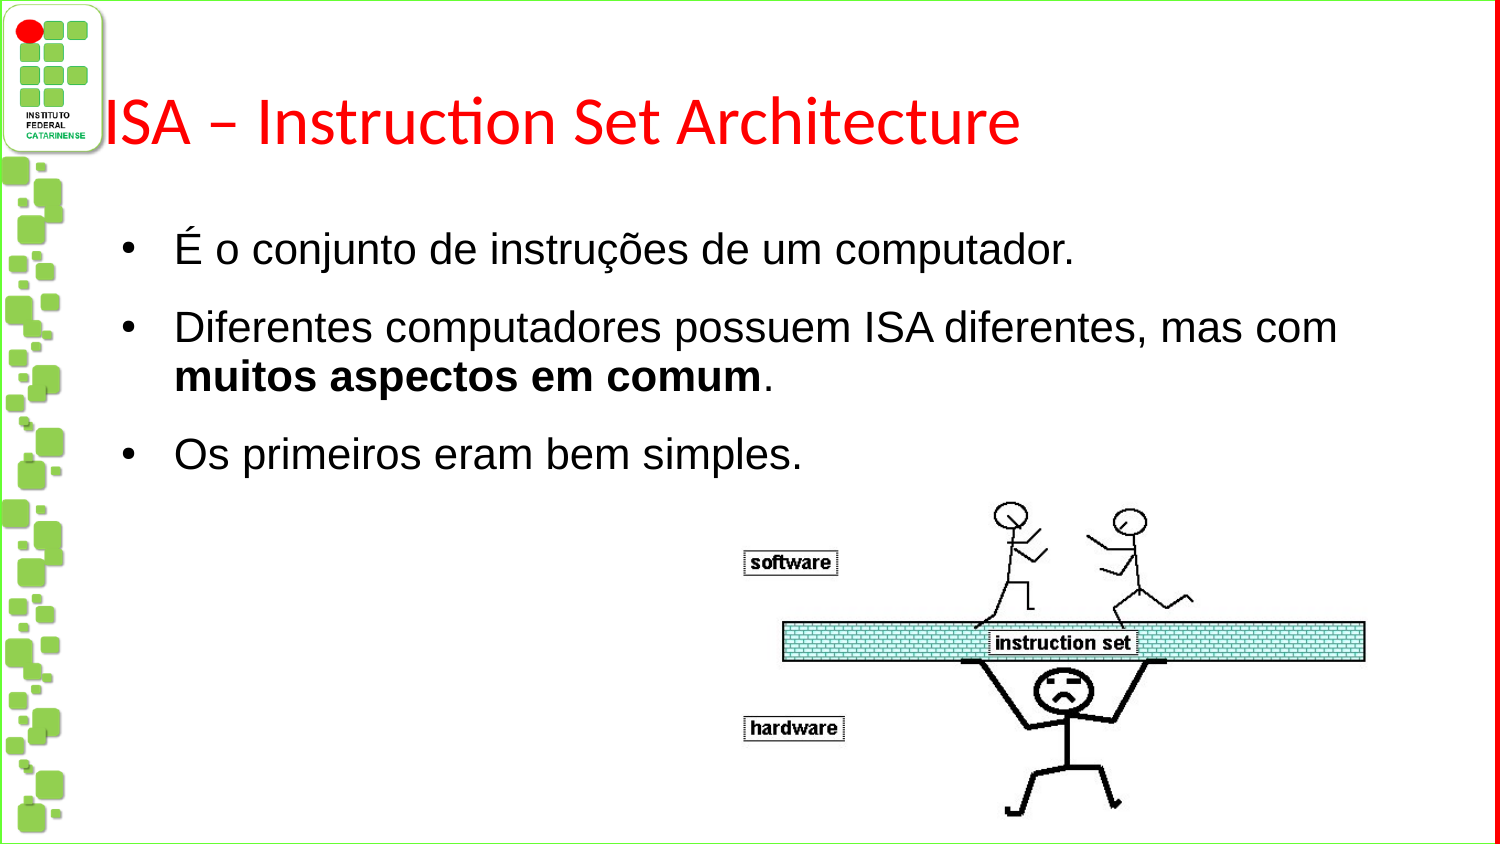

# ISA – Instruction Set Architecture
É o conjunto de instruções de um computador.
Diferentes computadores possuem ISA diferentes, mas com muitos aspectos em comum.
Os primeiros eram bem simples.